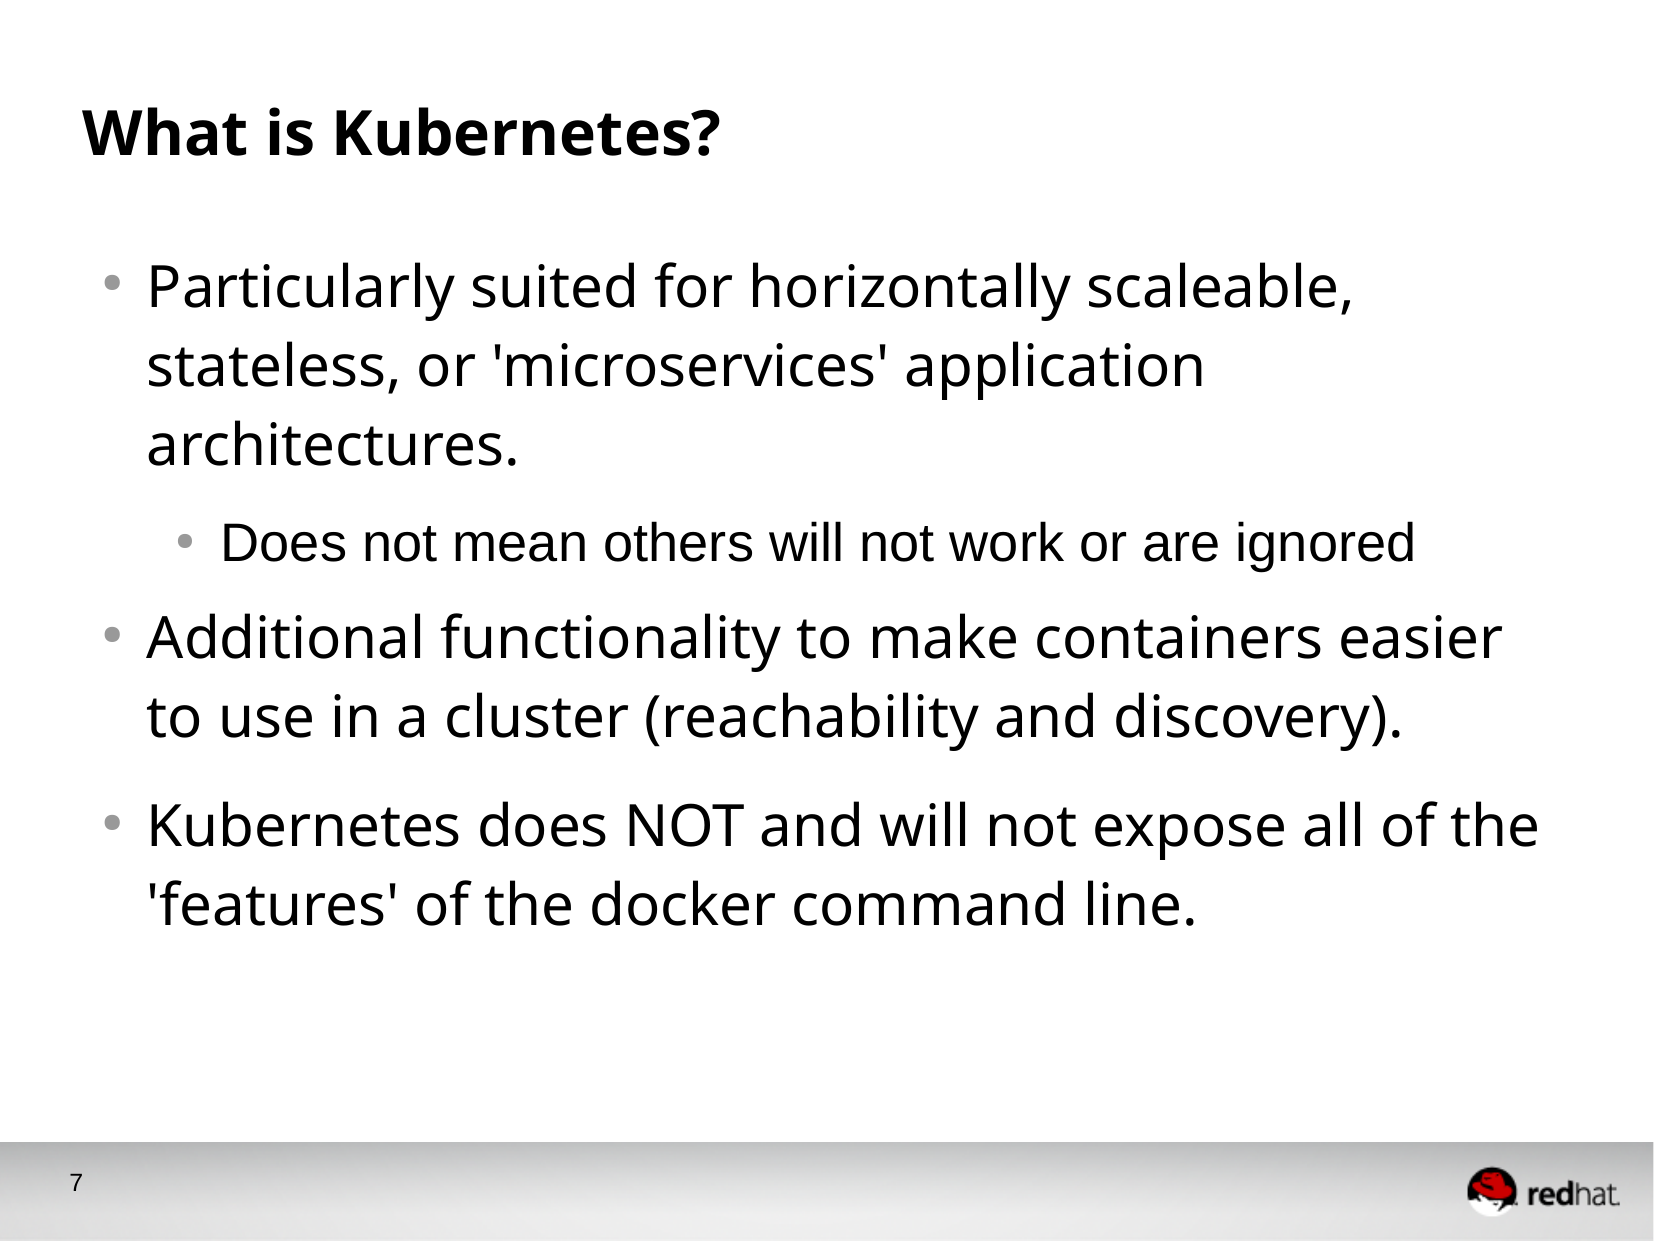

# What is Kubernetes?
Particularly suited for horizontally scaleable, stateless, or 'microservices' application architectures.
Does not mean others will not work or are ignored
Additional functionality to make containers easier to use in a cluster (reachability and discovery).
Kubernetes does NOT and will not expose all of the 'features' of the docker command line.